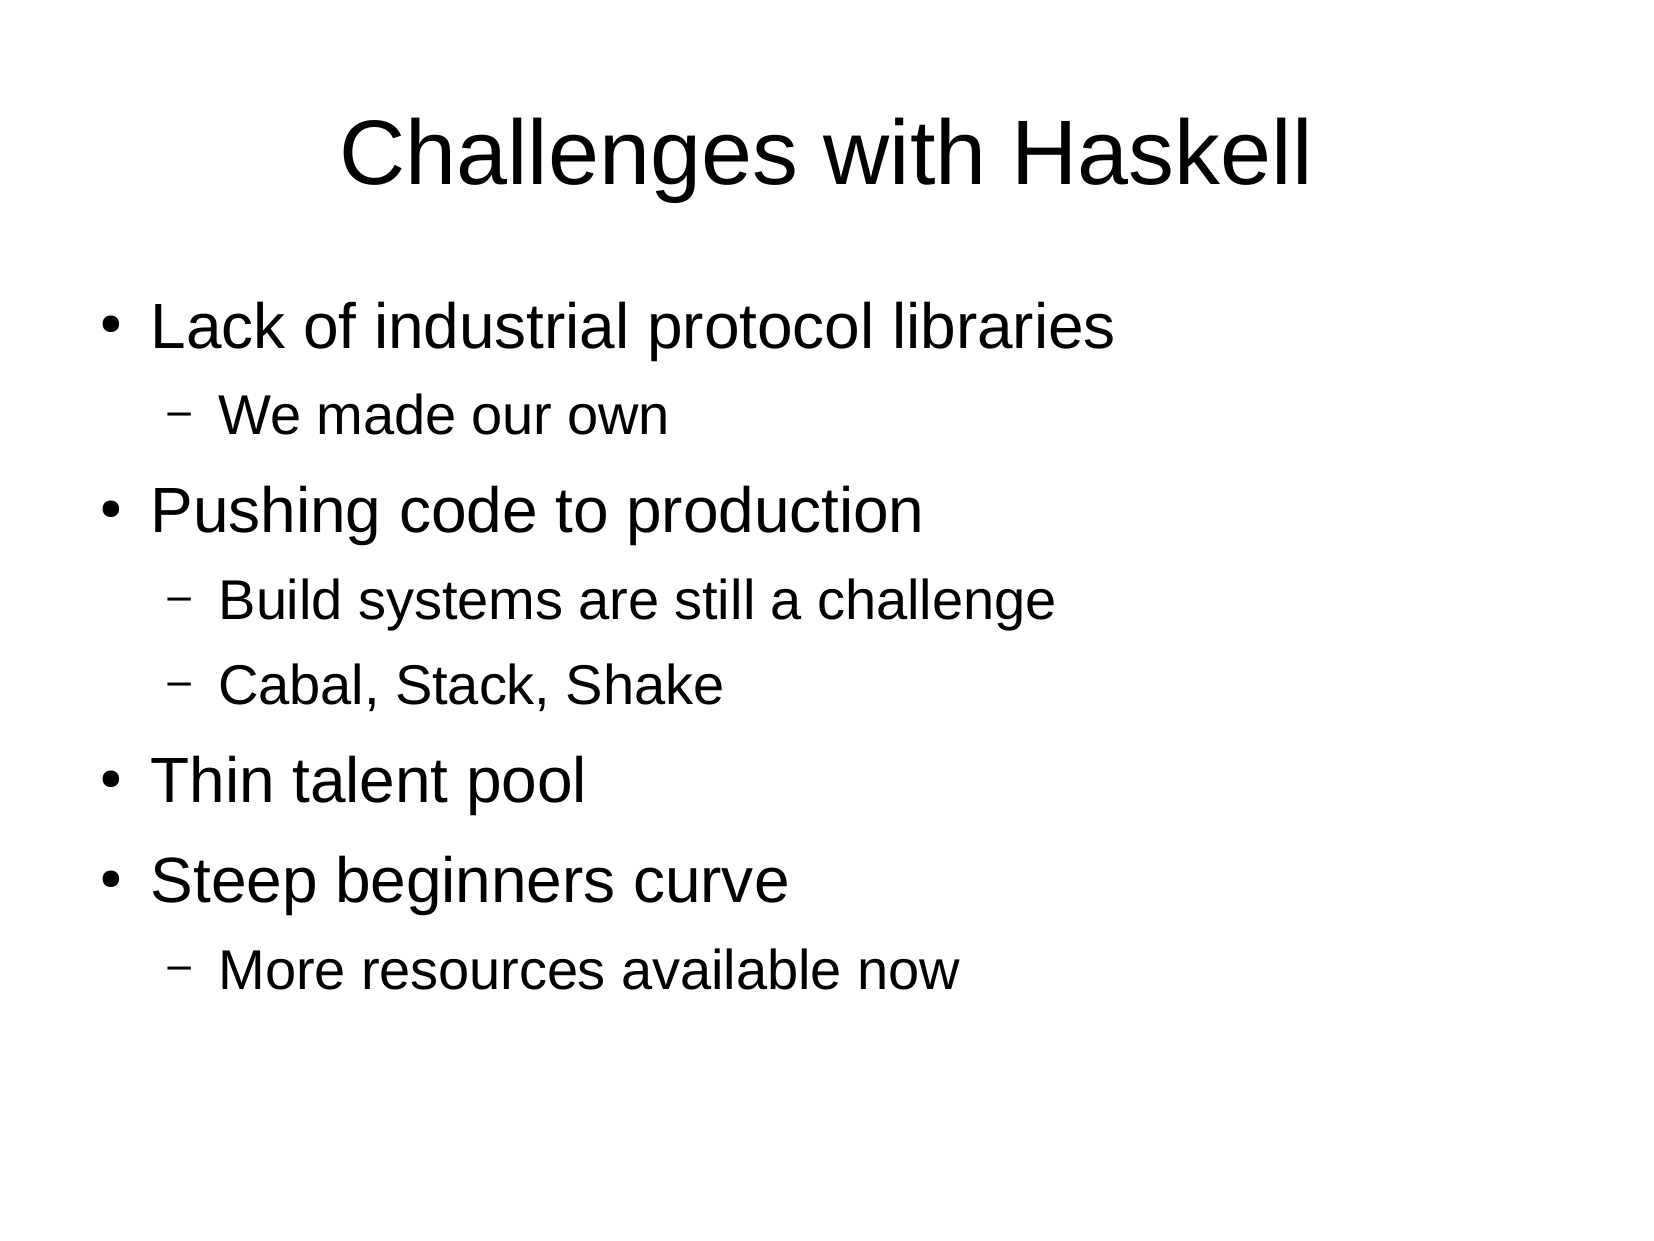

# Challenges with Haskell
Lack of industrial protocol libraries
We made our own
Pushing code to production
Build systems are still a challenge
Cabal, Stack, Shake
Thin talent pool
Steep beginners curve
More resources available now